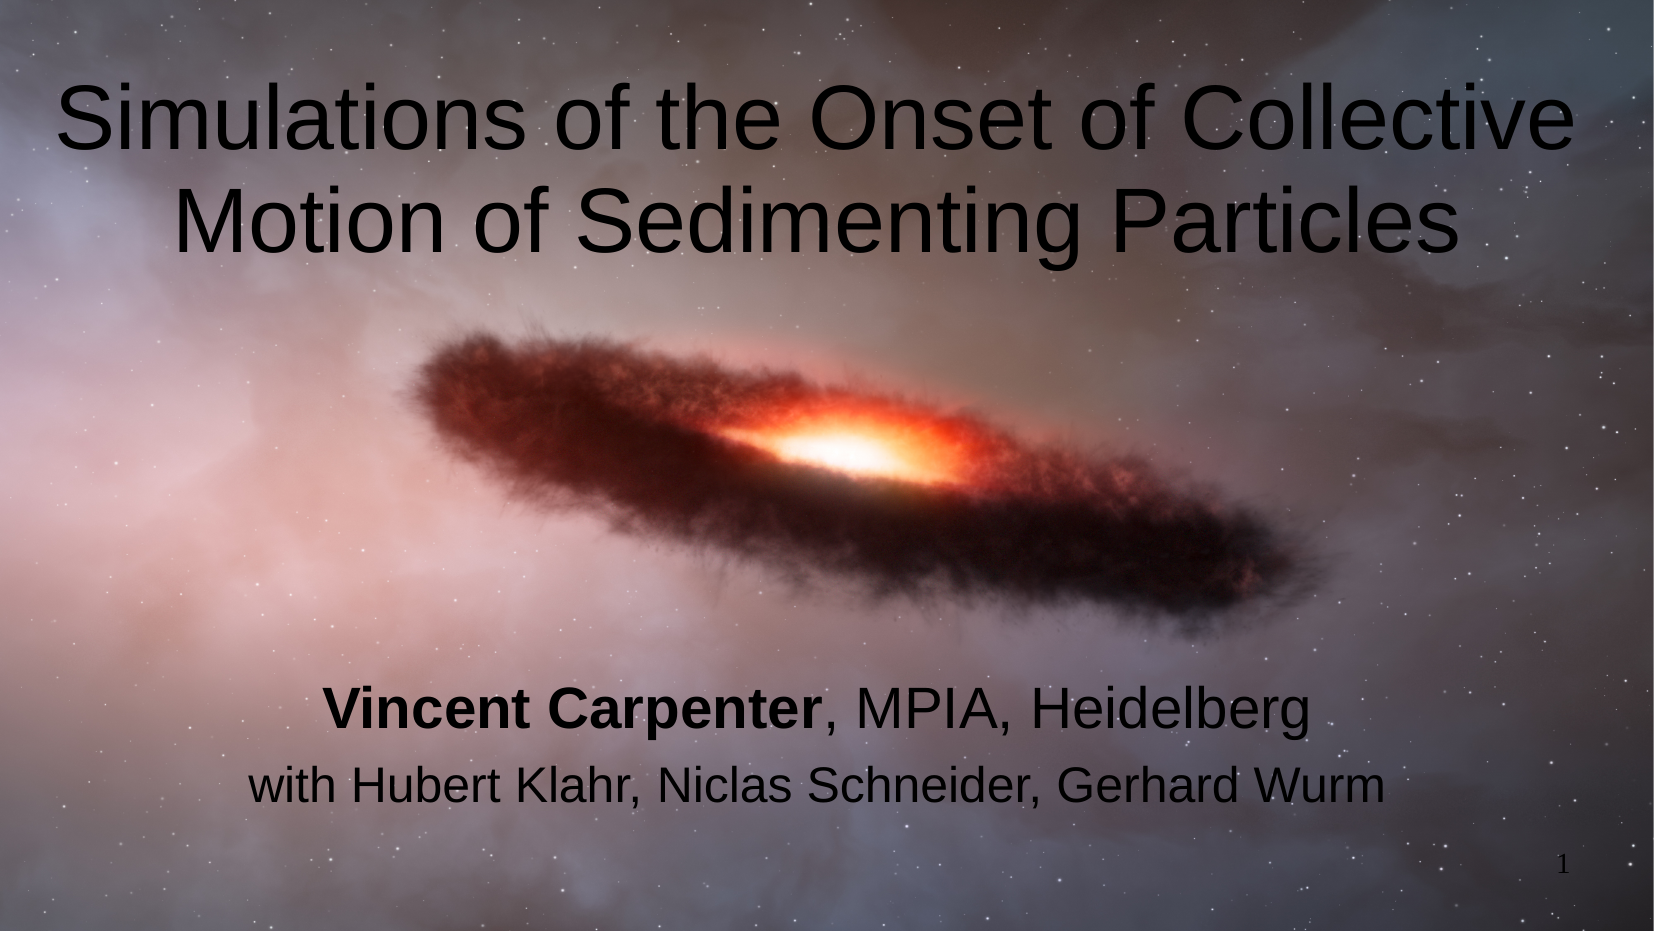

# Simulations of the Onset of Collective Motion of Sedimenting Particles
Vincent Carpenter, MPIA, Heidelberg
with Hubert Klahr, Niclas Schneider, Gerhard Wurm
1